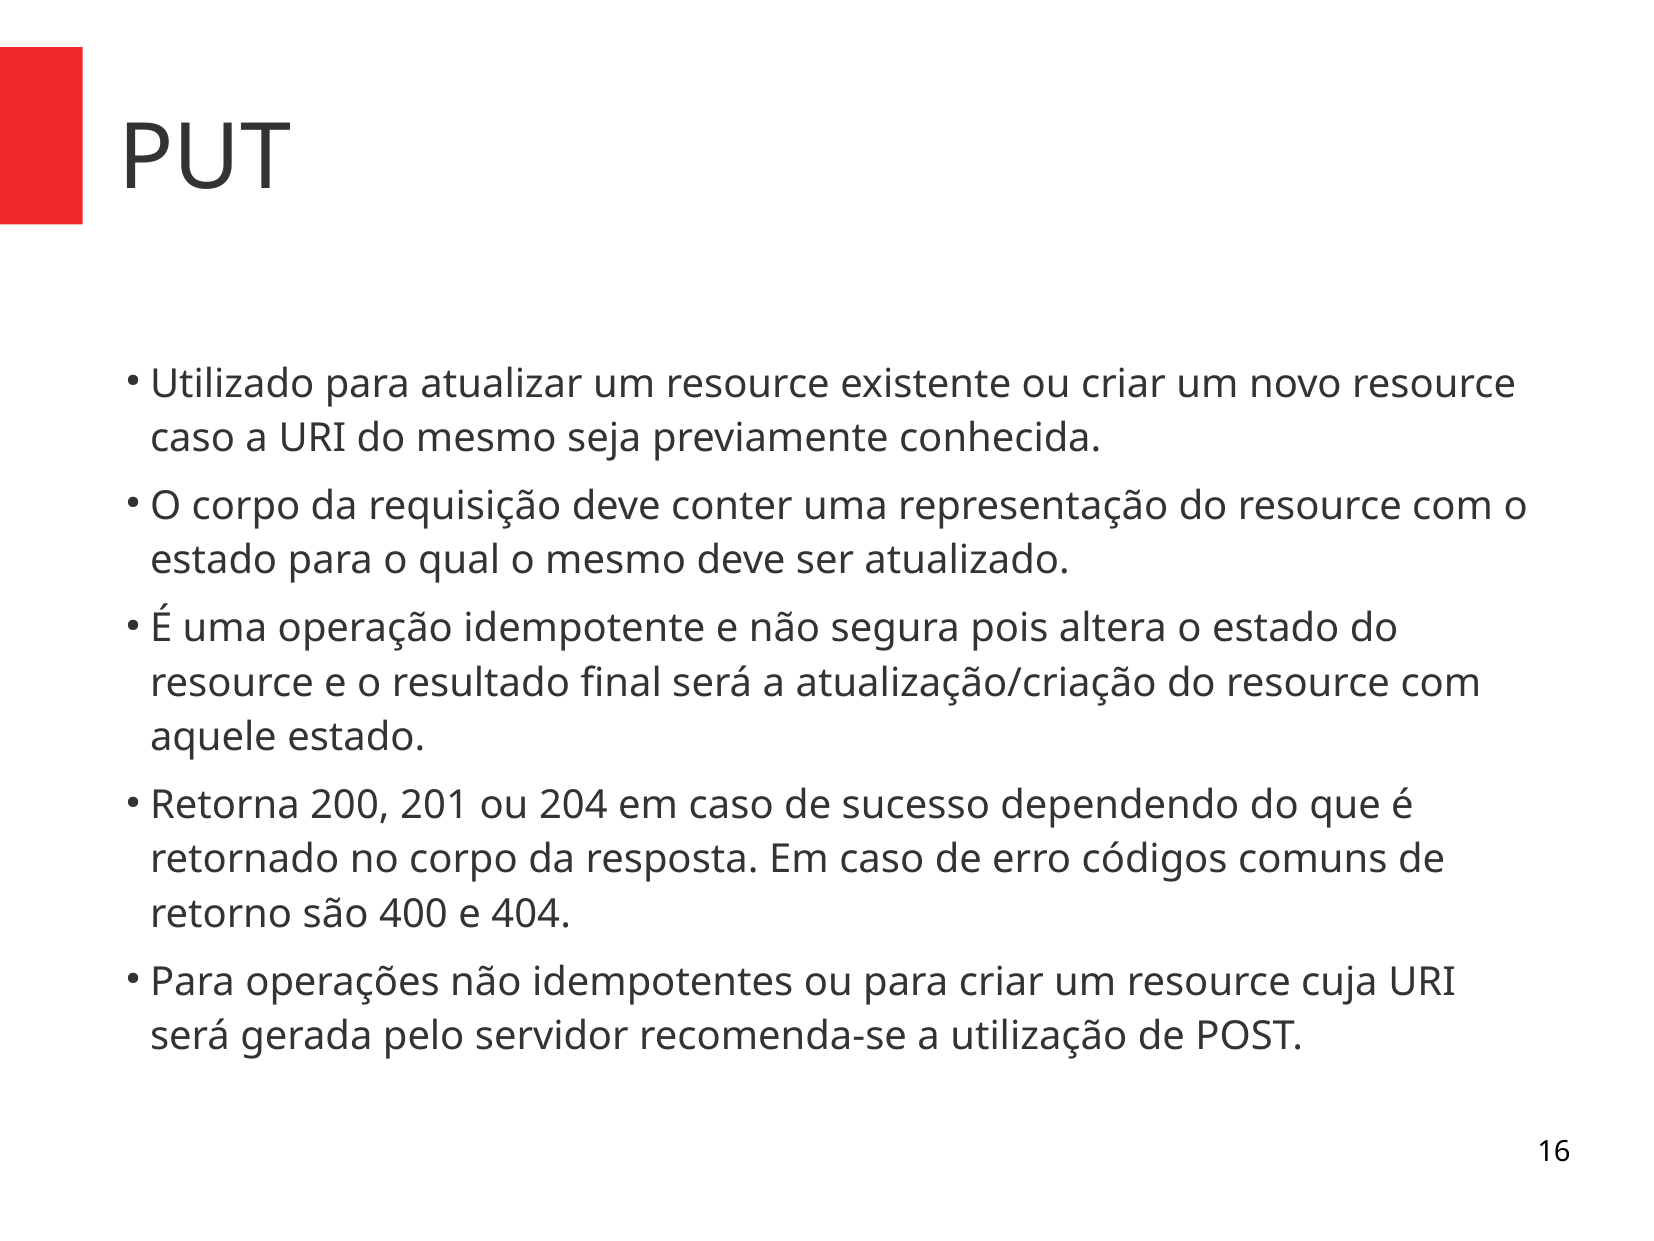

# PUT
Utilizado para atualizar um resource existente ou criar um novo resource caso a URI do mesmo seja previamente conhecida.
O corpo da requisição deve conter uma representação do resource com o estado para o qual o mesmo deve ser atualizado.
É uma operação idempotente e não segura pois altera o estado do resource e o resultado final será a atualização/criação do resource com aquele estado.
Retorna 200, 201 ou 204 em caso de sucesso dependendo do que é retornado no corpo da resposta. Em caso de erro códigos comuns de retorno são 400 e 404.
Para operações não idempotentes ou para criar um resource cuja URI será gerada pelo servidor recomenda-se a utilização de POST.
16